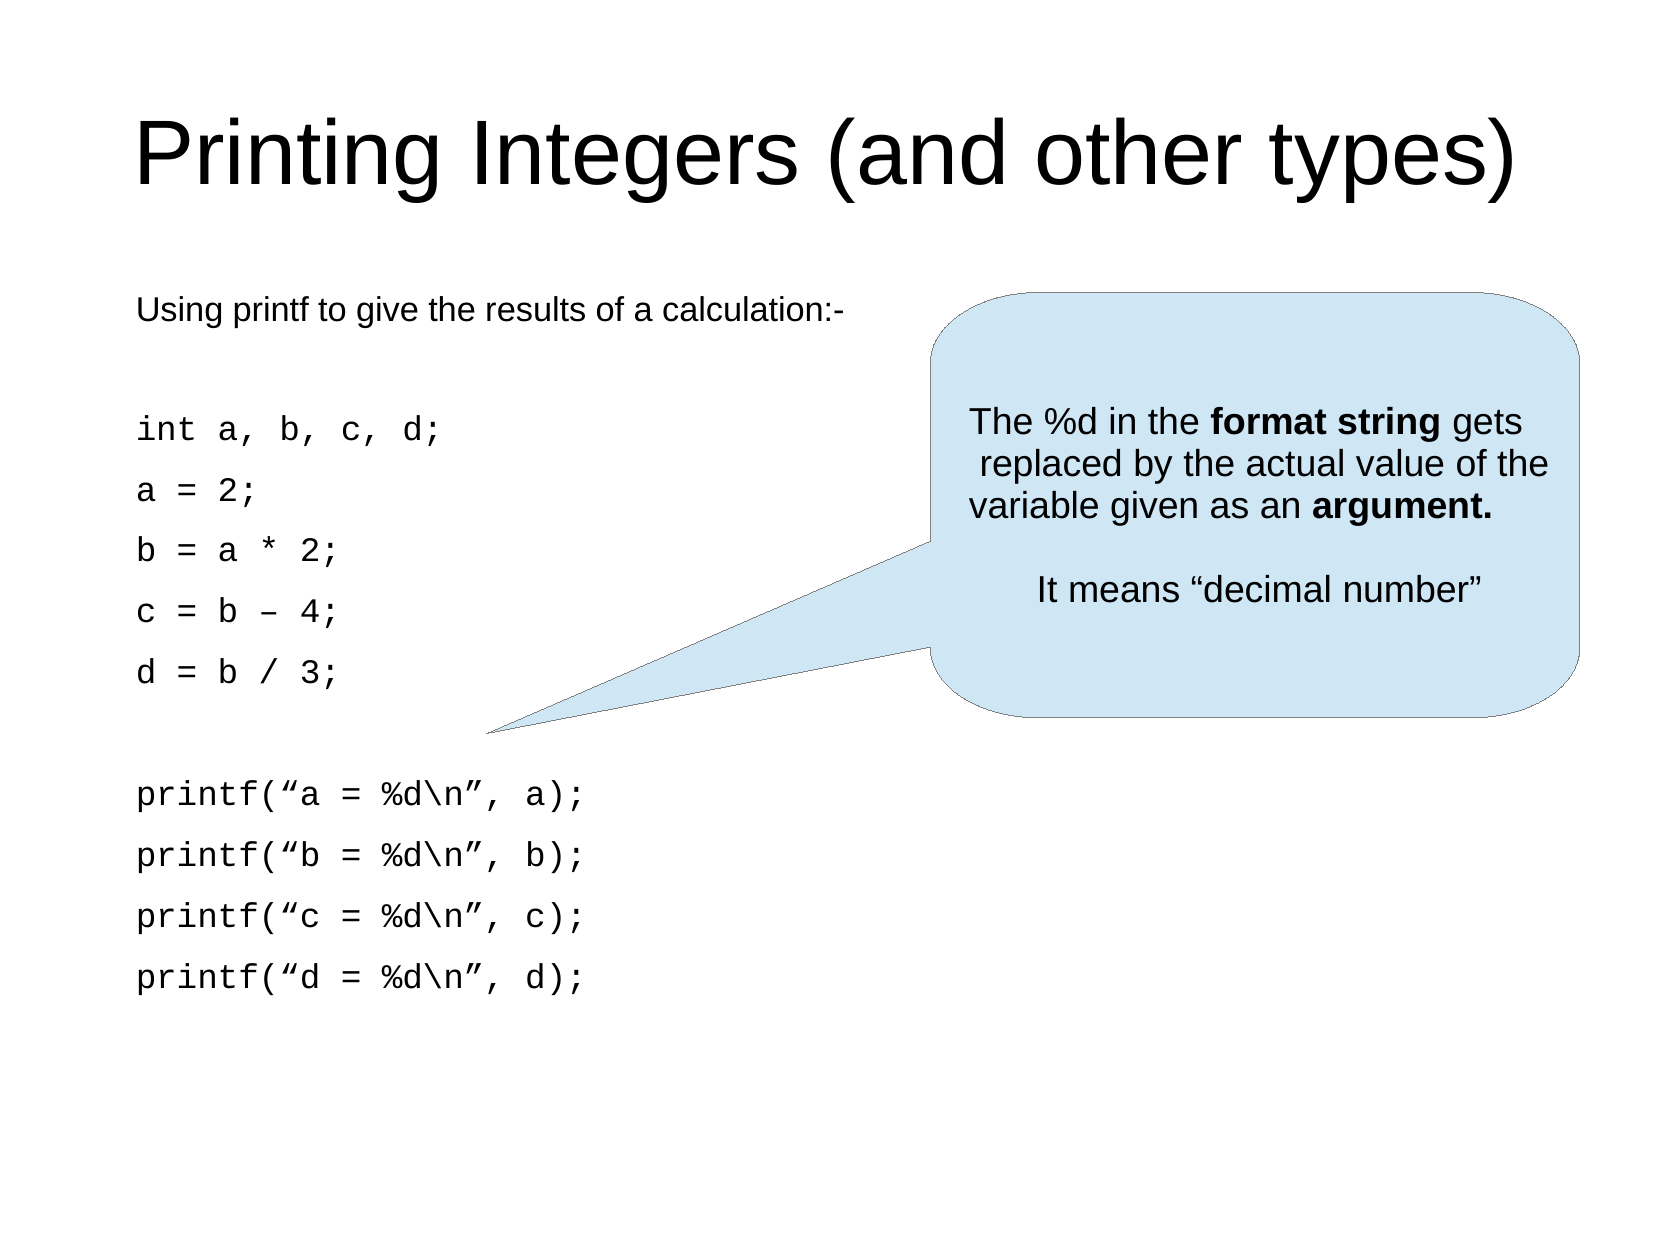

# Printing Integers (and other types)
Using printf to give the results of a calculation:-
int a, b, c, d;
a = 2;
b = a * 2;
c = b – 4;
d = b / 3;
printf(“a = %d\n”, a);
printf(“b = %d\n”, b);
printf(“c = %d\n”, c);
printf(“d = %d\n”, d);
The %d in the format string gets
 replaced by the actual value of the
variable given as an argument.
It means “decimal number”